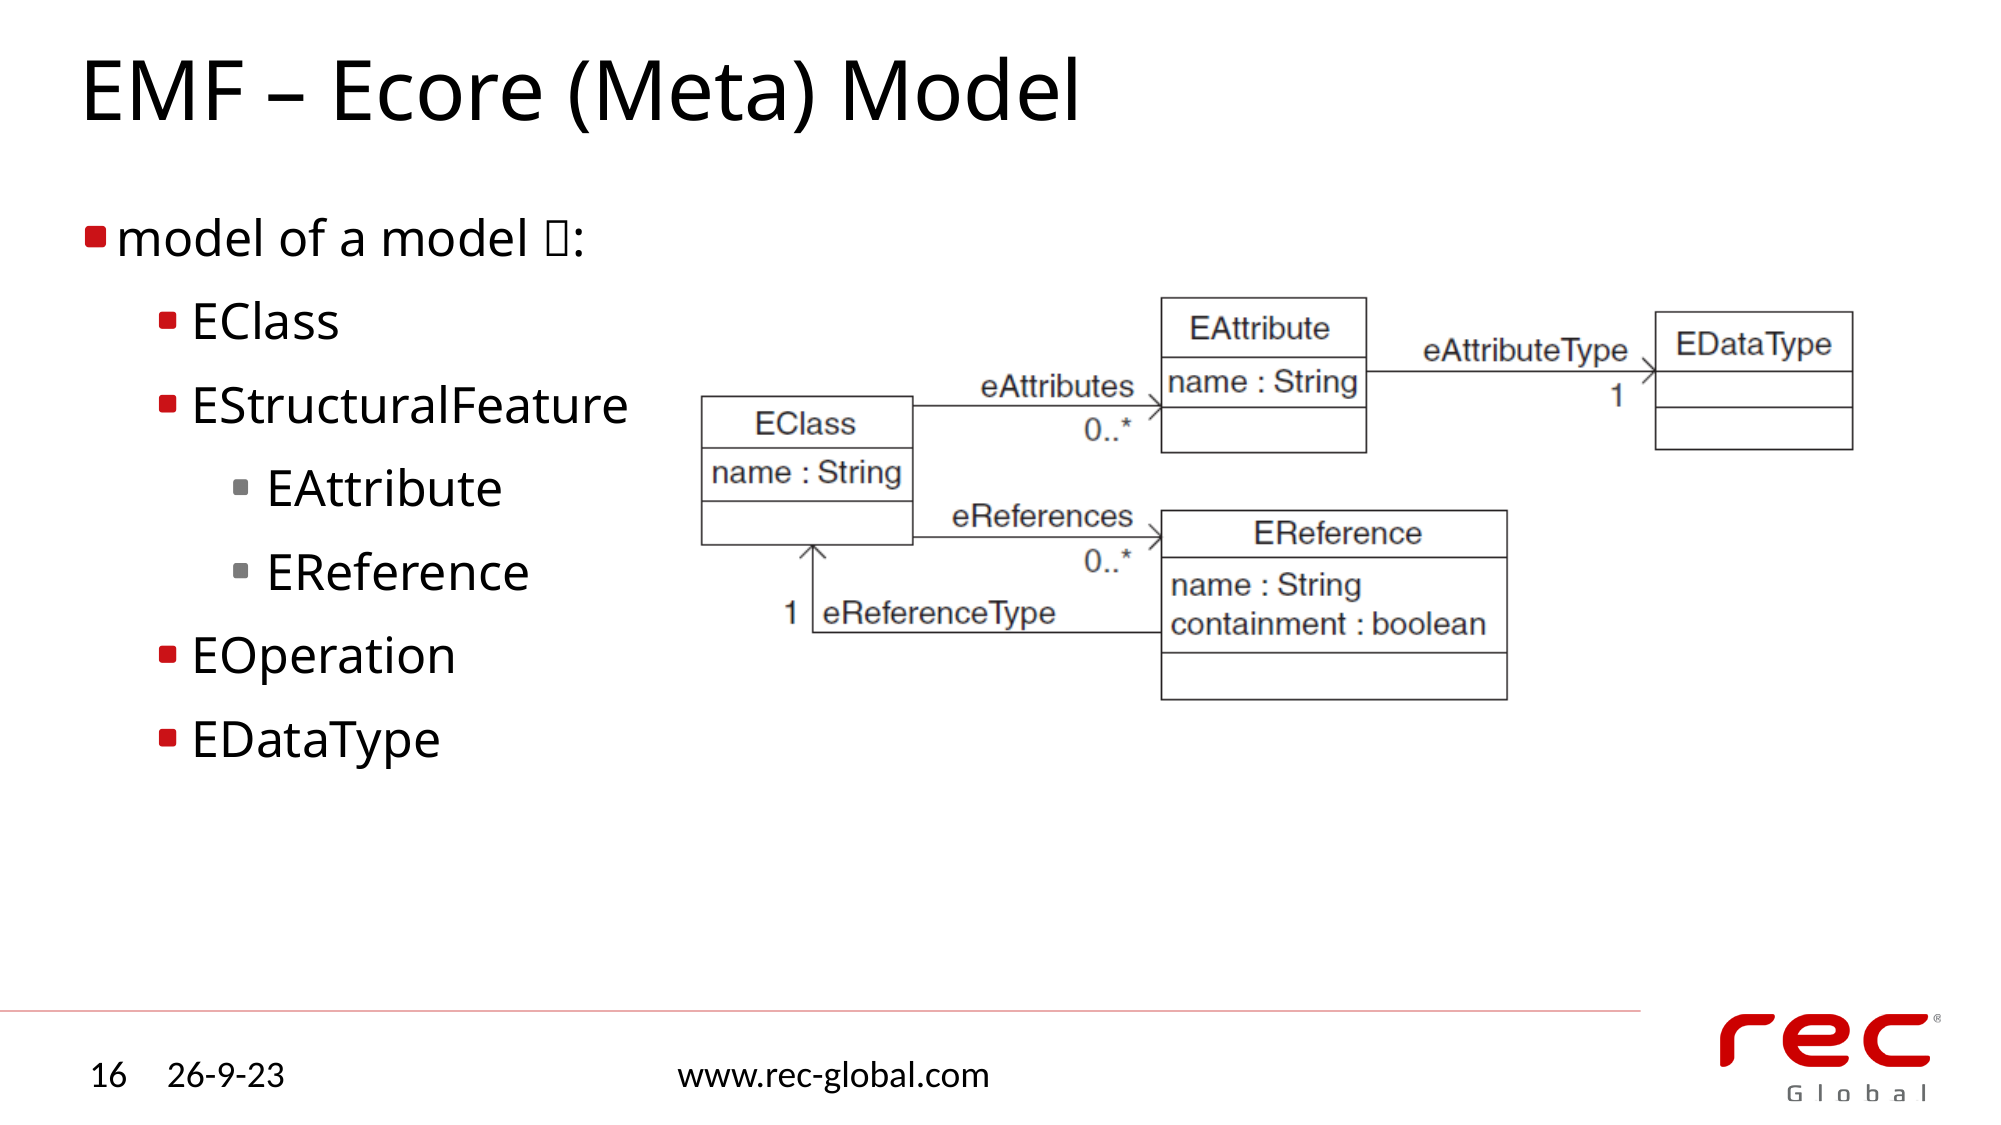

# EMF – Ecore (Meta) Model
model of a model :
EClass
EStructuralFeature
EAttribute
EReference
EOperation
EDataType
26-8-21
www.rec-global.com